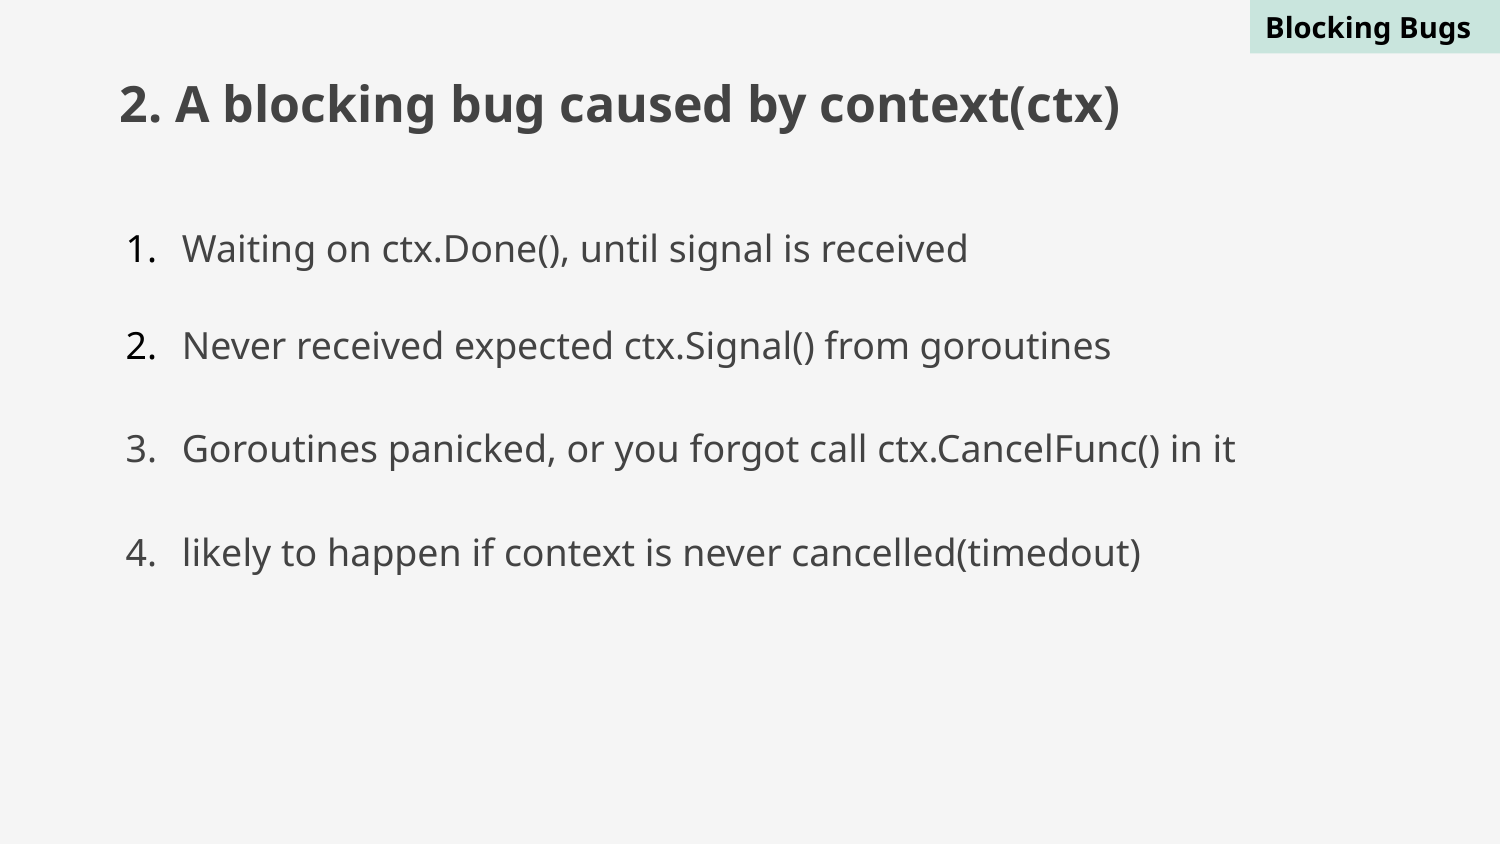

Blocking Bugs
 2. A blocking bug caused by context(ctx)
Waiting on ctx.Done(), until signal is received
Never received expected ctx.Signal() from goroutines
Goroutines panicked, or you forgot call ctx.CancelFunc() in it
likely to happen if context is never cancelled(timedout)